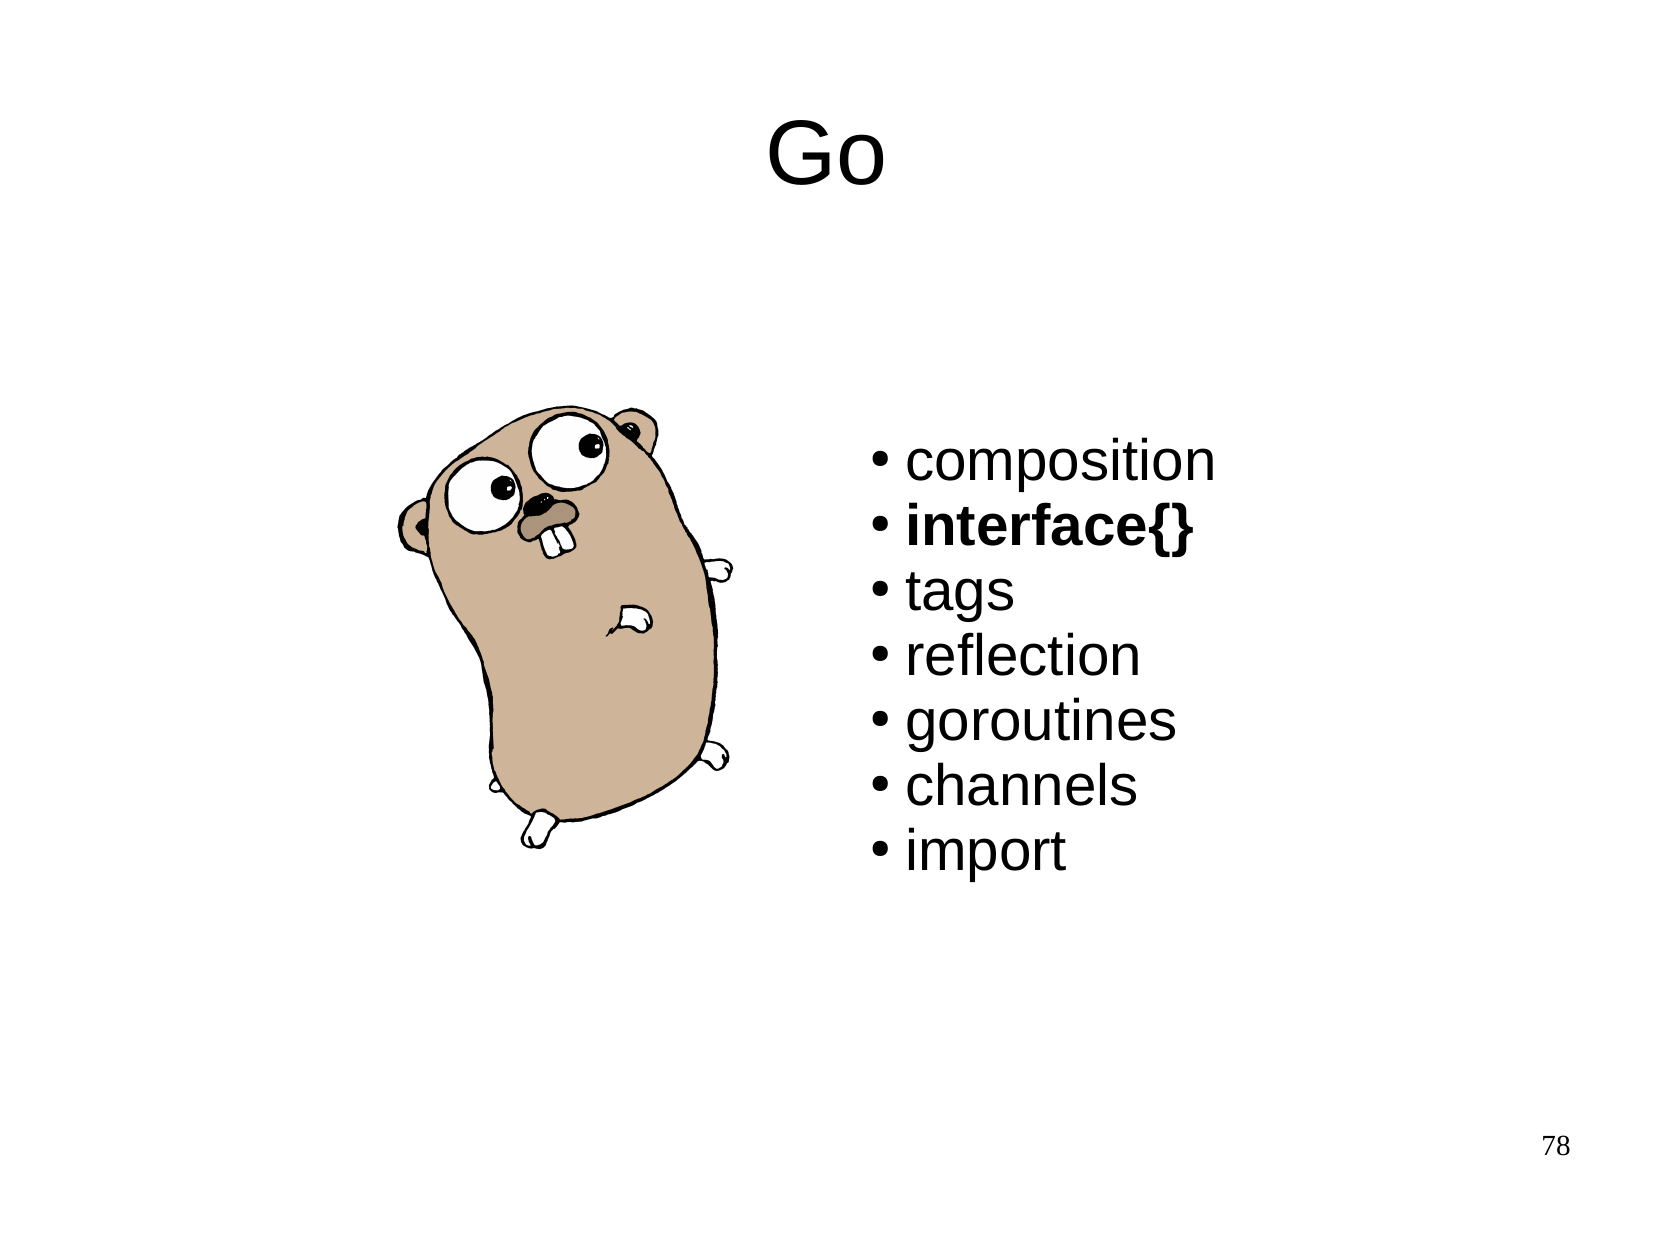

# Go
composition
interface{}
tags
reflection
goroutines
channels
import
78